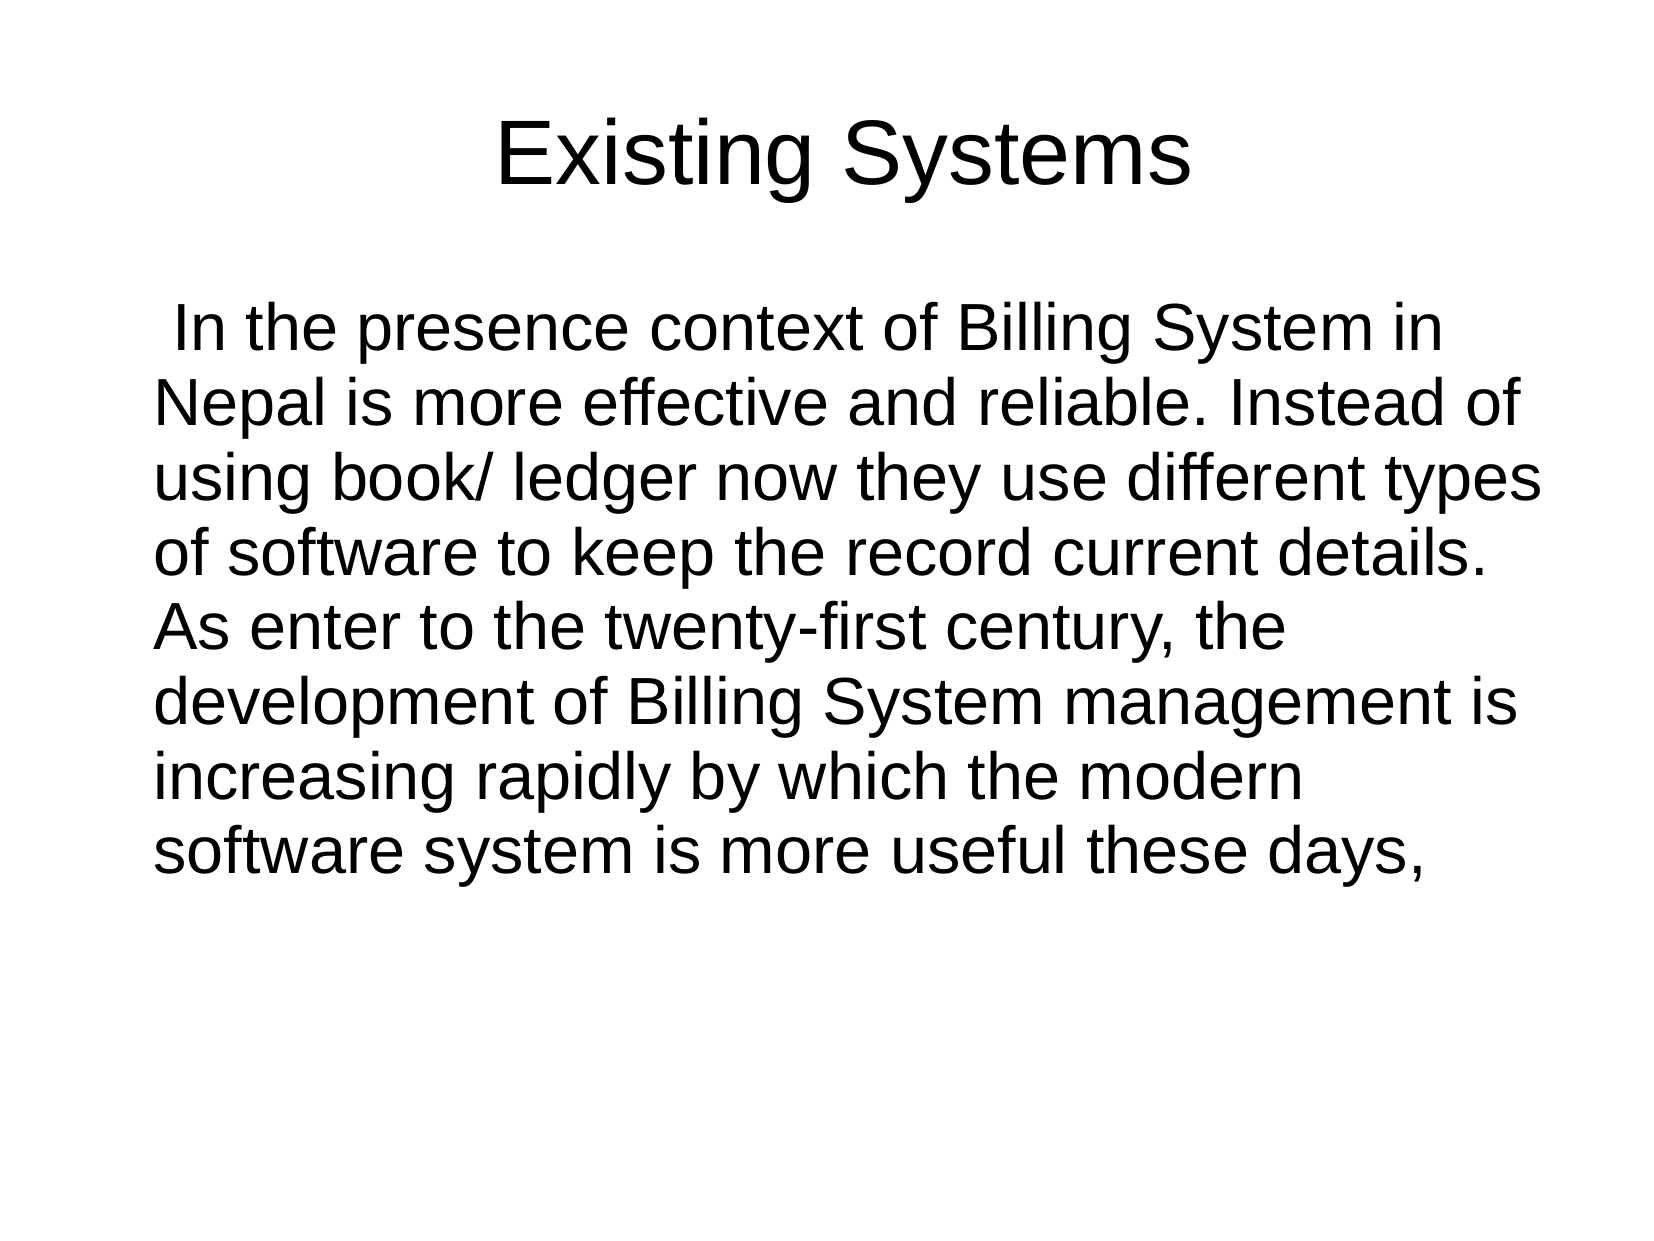

# Existing Systems
 In the presence context of Billing System in Nepal is more effective and reliable. Instead of using book/ ledger now they use different types of software to keep the record current details. As enter to the twenty-first century, the development of Billing System management is increasing rapidly by which the modern software system is more useful these days,